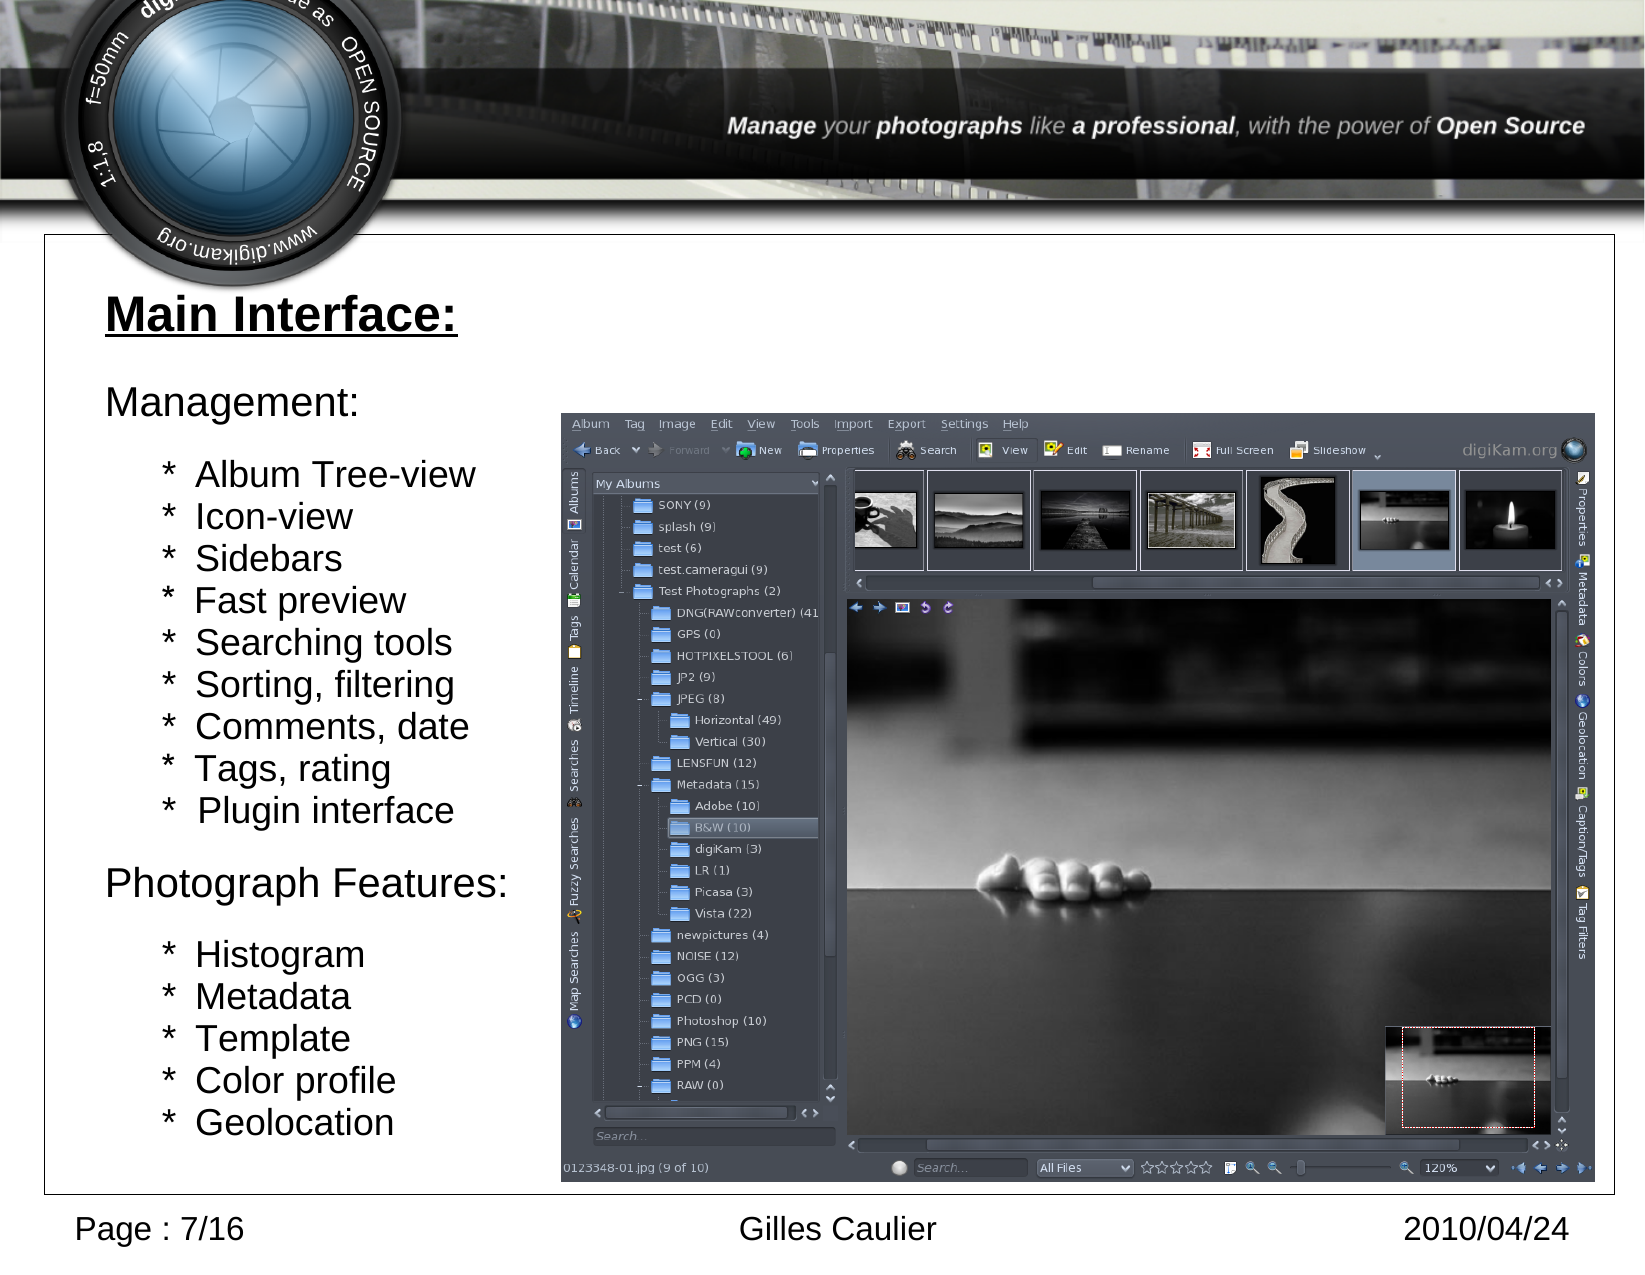

# Main Interface: d Management: * Album Tree-view * Icon-view * Sidebars * Fast preview * Searching tools * Sorting, filtering * Comments, date * Tags, rating * Plugin interface Photograph Features: * Histogram * Metadata * Template * Color profile * Geolocation
Page : /16							Gilles Caulier							2010/04/24